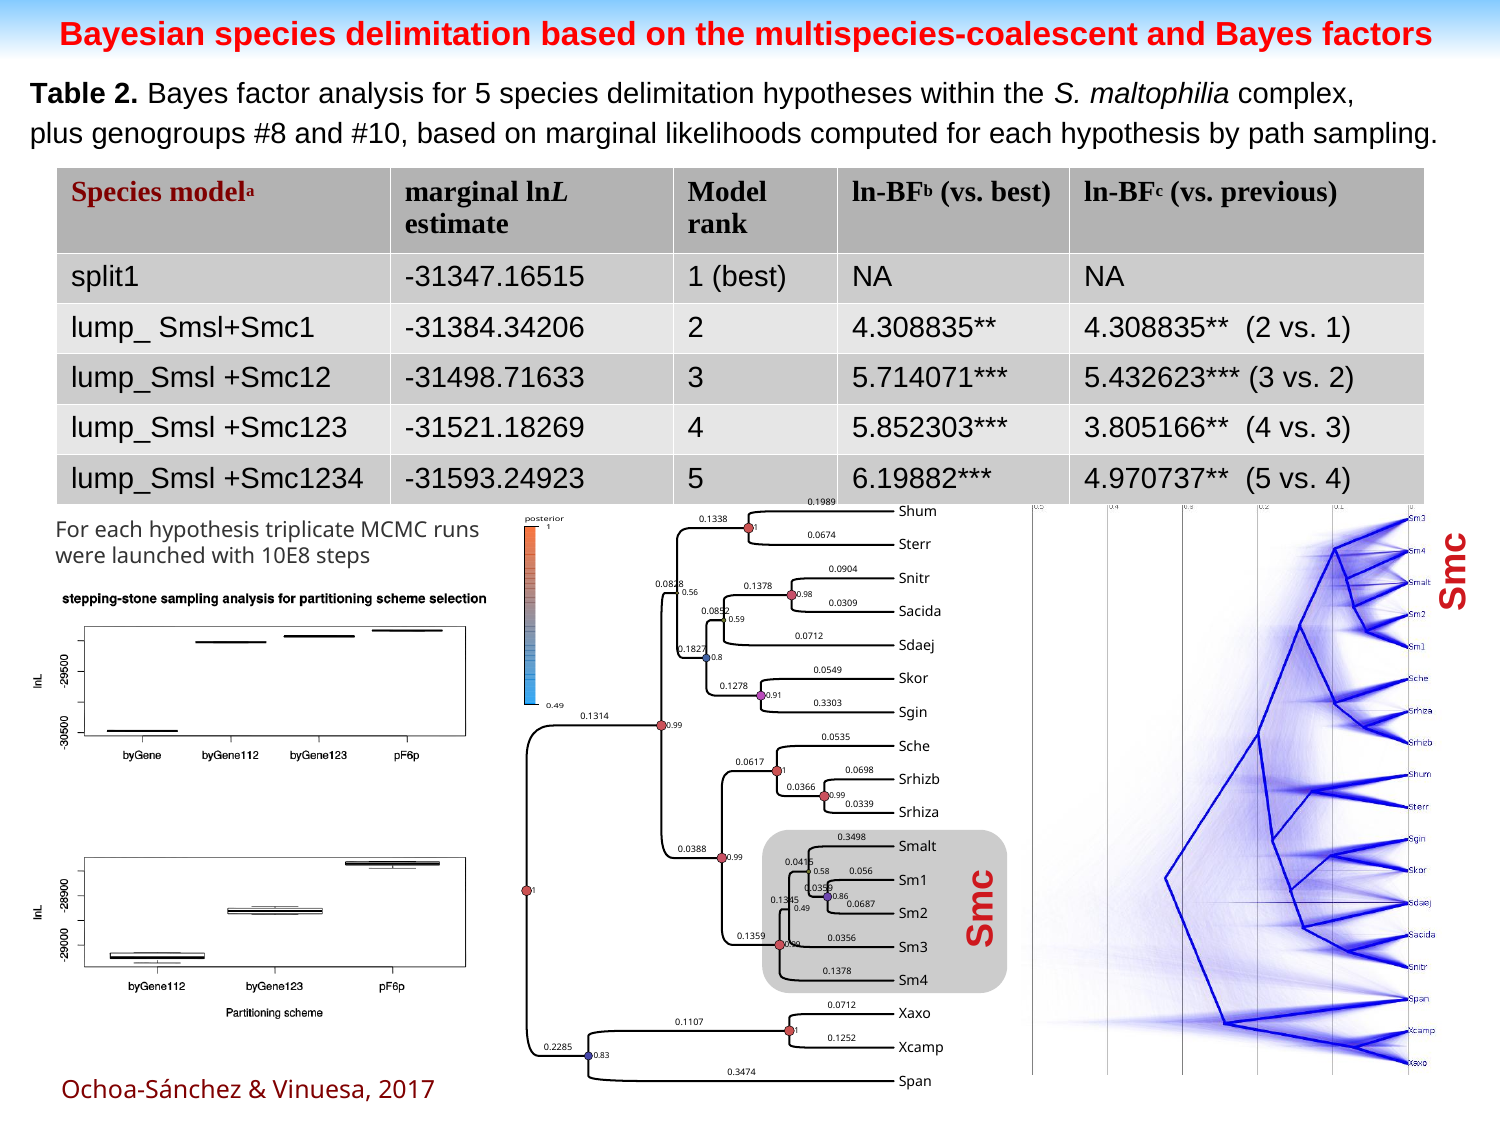

Bayesian species delimitation based on the multispecies-coalescent and Bayes factors
Table 2. Bayes factor analysis for 5 species delimitation hypotheses within the S. maltophilia complex,
plus genogroups #8 and #10, based on marginal likelihoods computed for each hypothesis by path sampling.
| Species modela | marginal lnL estimate | Model rank | ln-BFb (vs. best) | ln-BFc (vs. previous) |
| --- | --- | --- | --- | --- |
| split1 | -31347.16515 | 1 (best) | NA | NA |
| lump\_ Smsl+Smc1 | -31384.34206 | 2 | 4.308835\*\* | 4.308835\*\* (2 vs. 1) |
| lump\_Smsl +Smc12 | -31498.71633 | 3 | 5.714071\*\*\* | 5.432623\*\*\* (3 vs. 2) |
| lump\_Smsl +Smc123 | -31521.18269 | 4 | 5.852303\*\*\* | 3.805166\*\* (4 vs. 3) |
| lump\_Smsl +Smc1234 | -31593.24923 | 5 | 6.19882\*\*\* | 4.970737\*\* (5 vs. 4) |
For each hypothesis triplicate MCMC runs were launched with 10E8 steps
Smc
Smc
Ochoa-Sánchez & Vinuesa, 2017